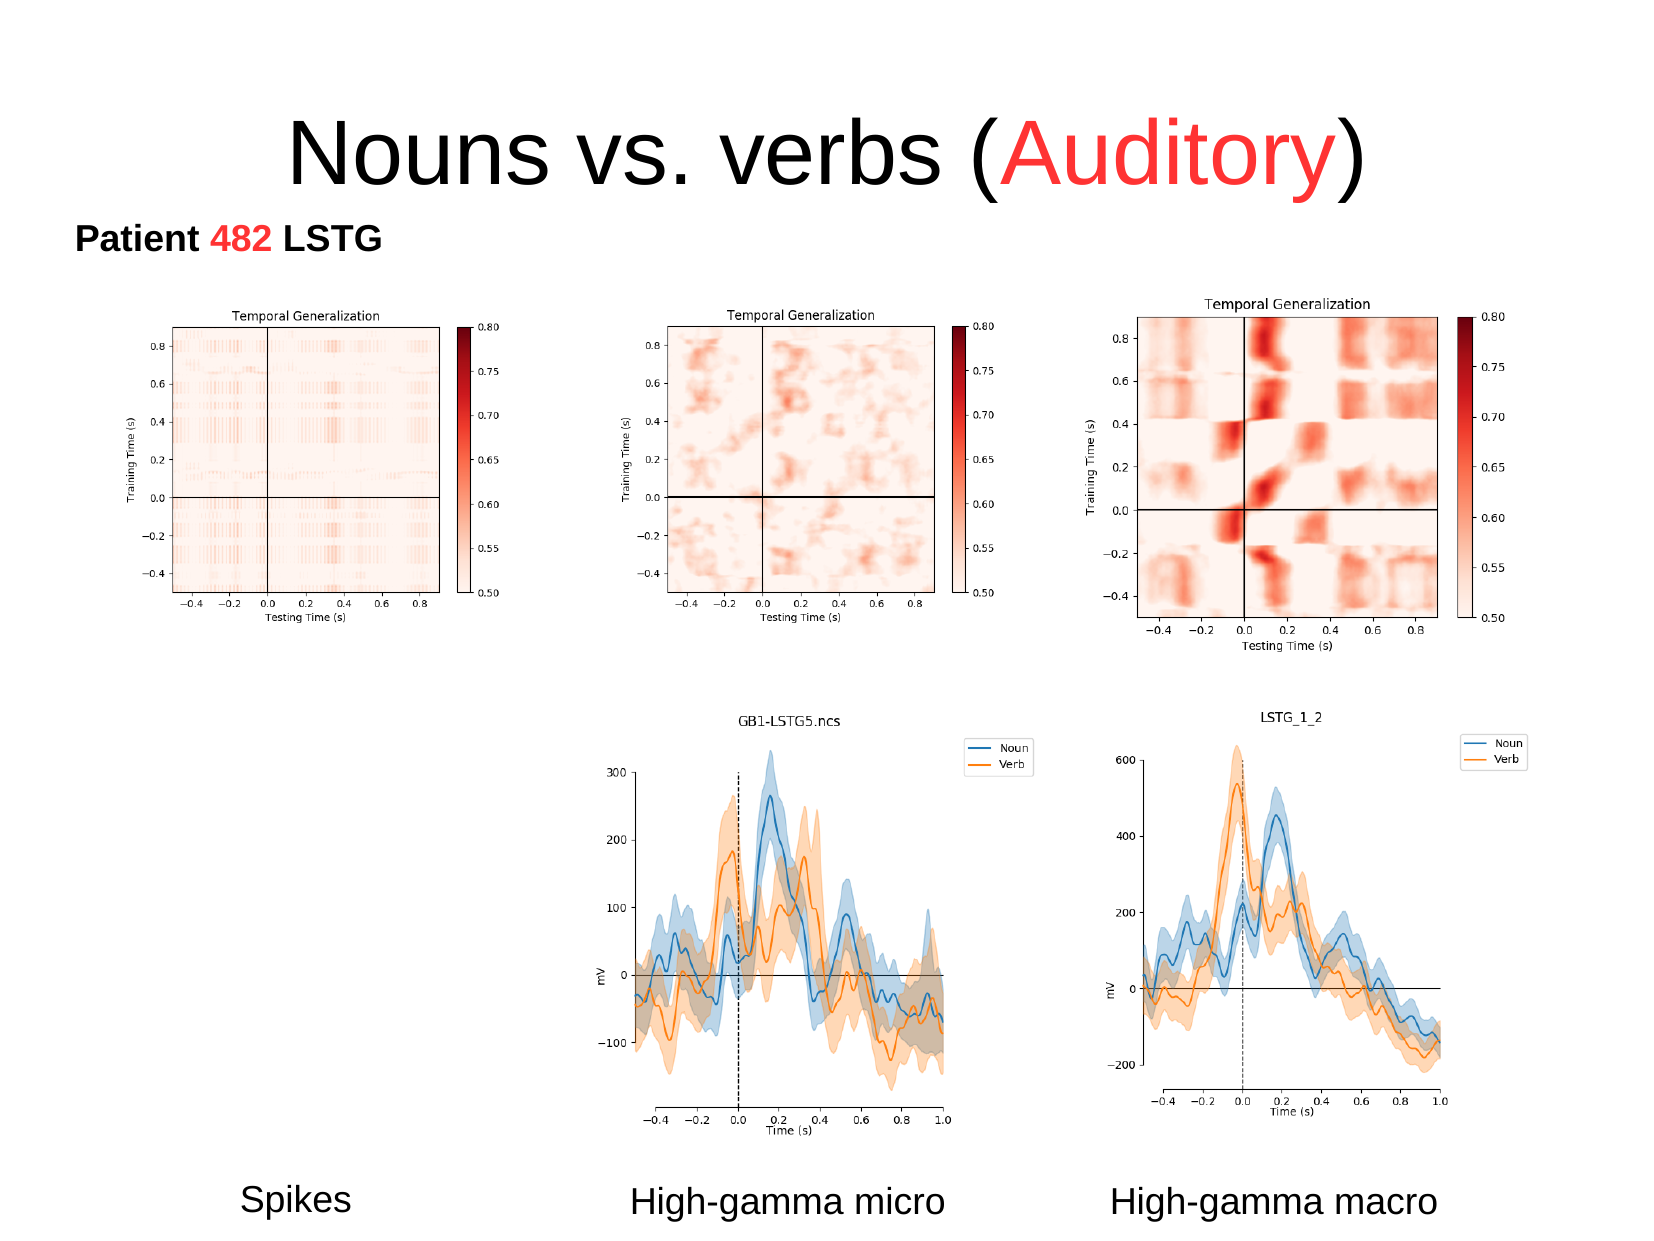

# Nouns vs. verbs (Auditory)
Patient 482 LSTG
Spikes
High-gamma micro
High-gamma macro